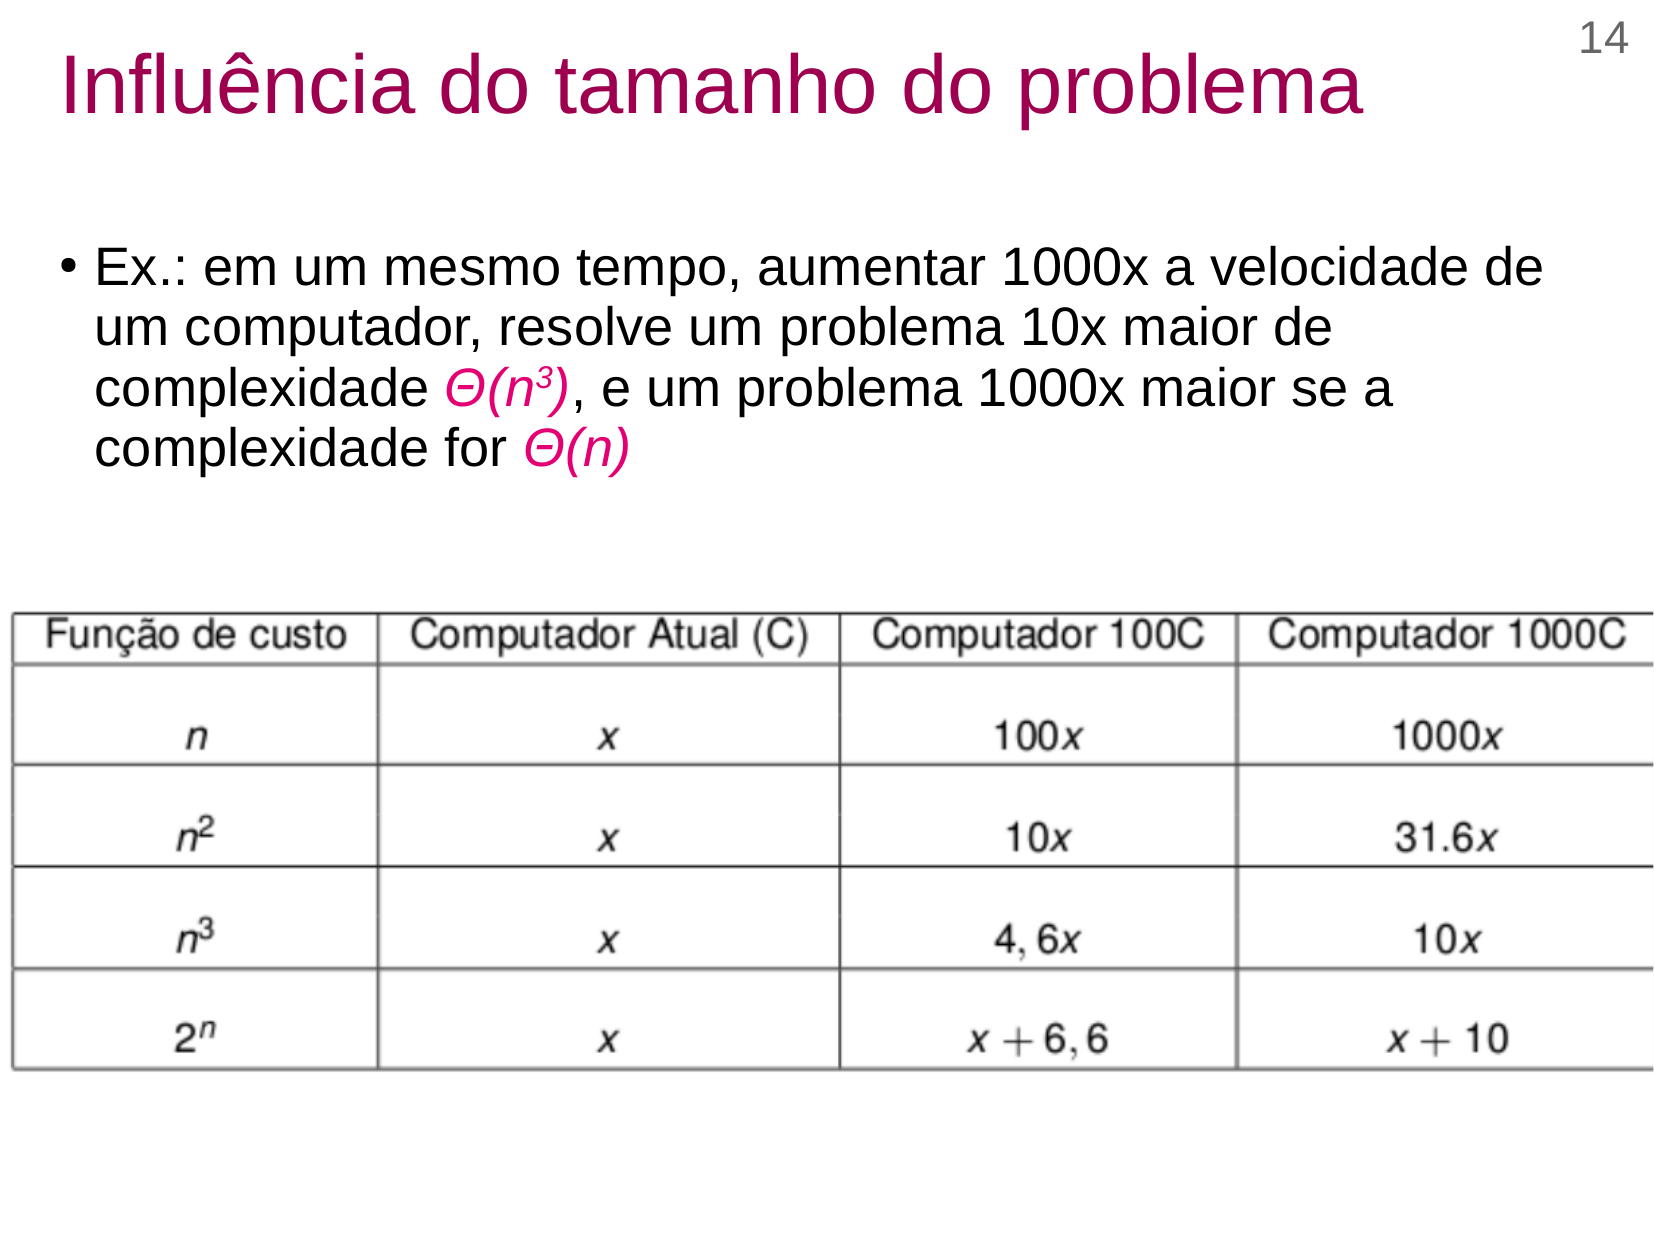

14
# Influência do tamanho do problema
Ex.: em um mesmo tempo, aumentar 1000x a velocidade de um computador, resolve um problema 10x maior de complexidade Θ(n3), e um problema 1000x maior se a complexidade for Θ(n)